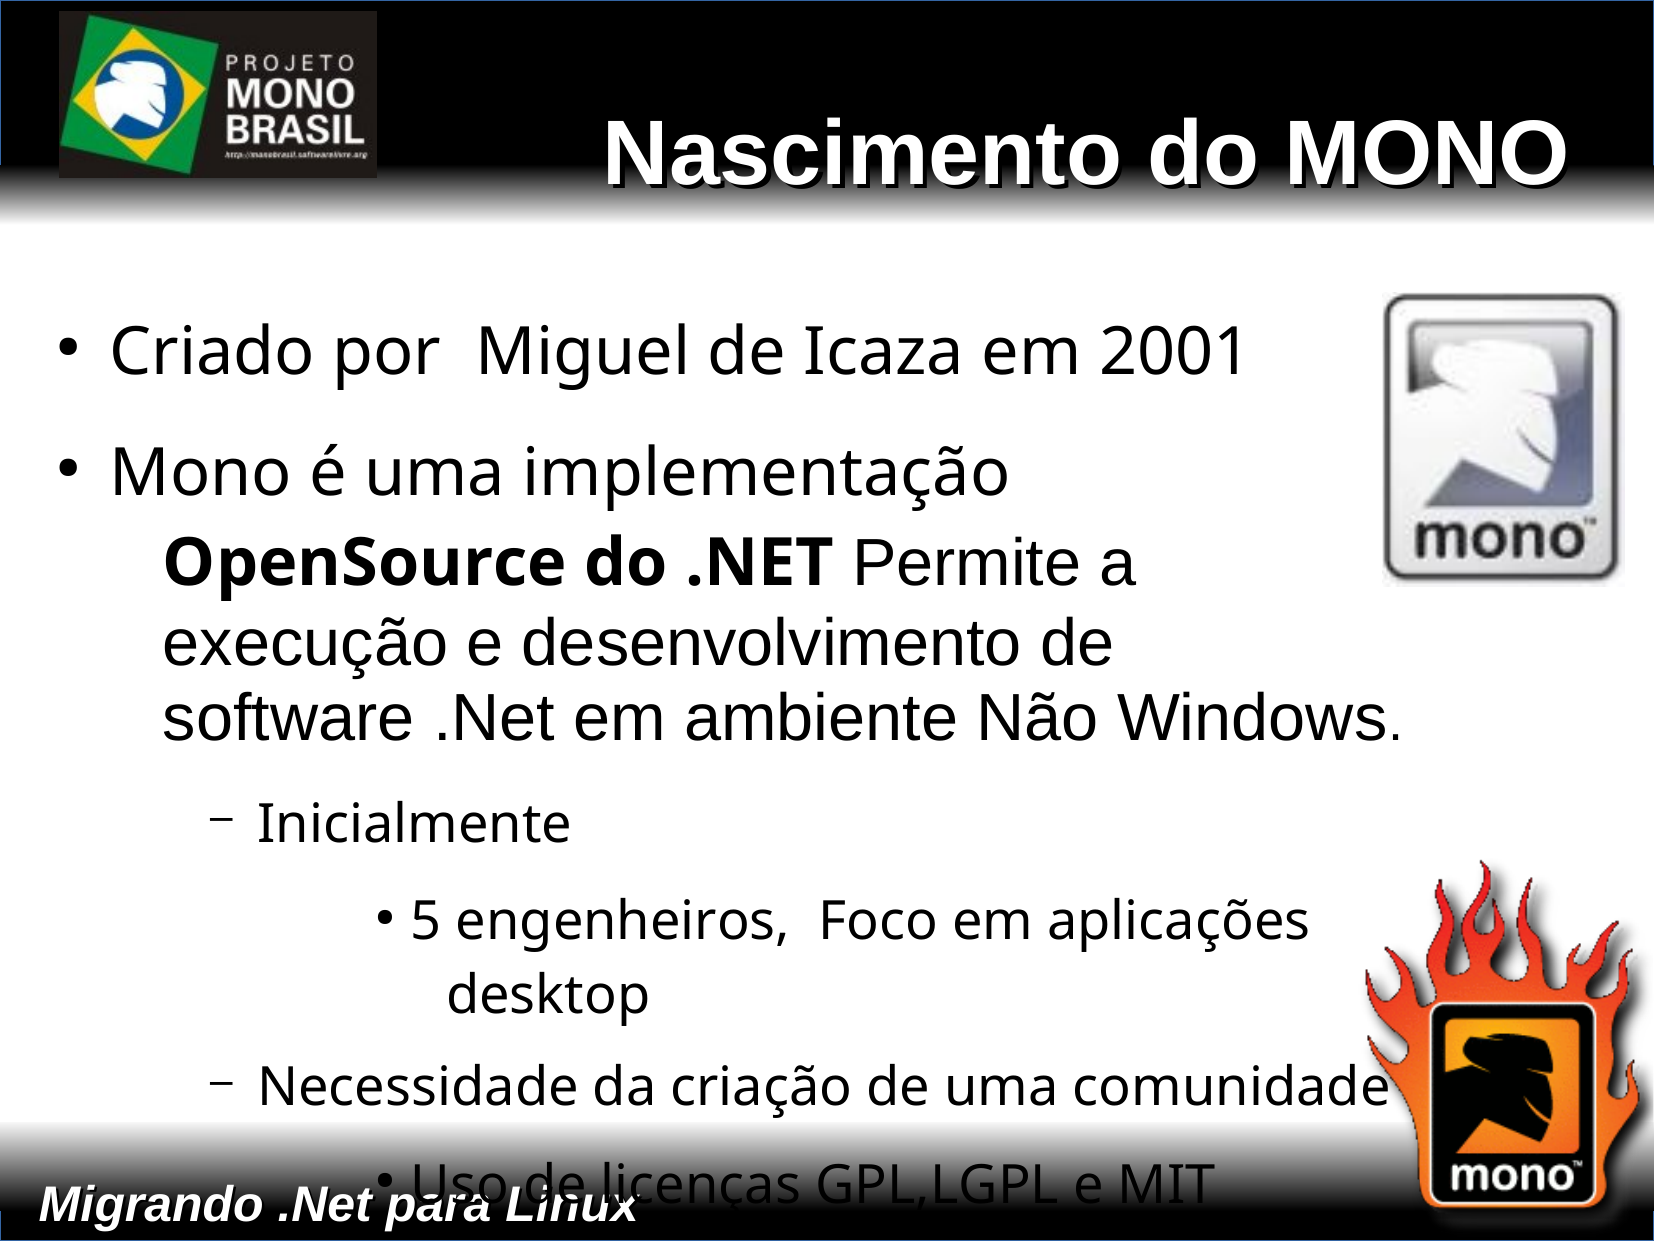

# Nascimento do MONO
Criado por Miguel de Icaza em 2001
Mono é uma implementação OpenSource do .NET Permite a execução e desenvolvimento de software .Net em ambiente Não Windows.
Inicialmente
5 engenheiros, Foco em aplicações desktop
Necessidade da criação de uma comunidade
Uso de licenças GPL,LGPL e MIT
Migrando .Net para Linux